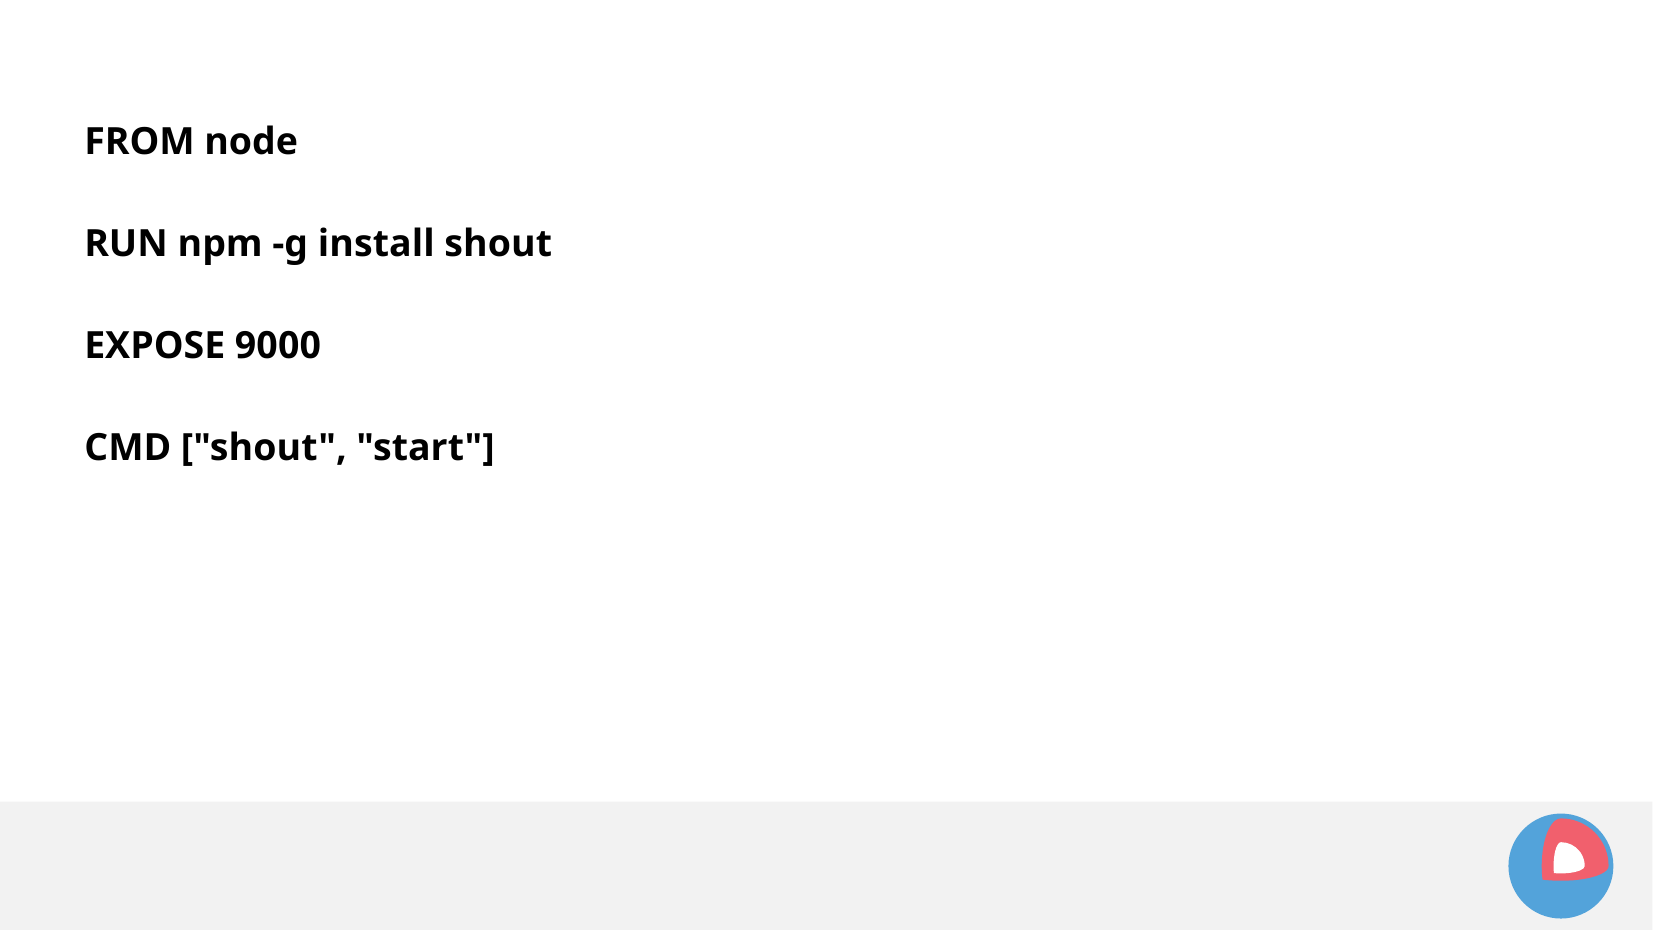

FROM node
RUN npm -g install shout
EXPOSE 9000
CMD ["shout", "start"]